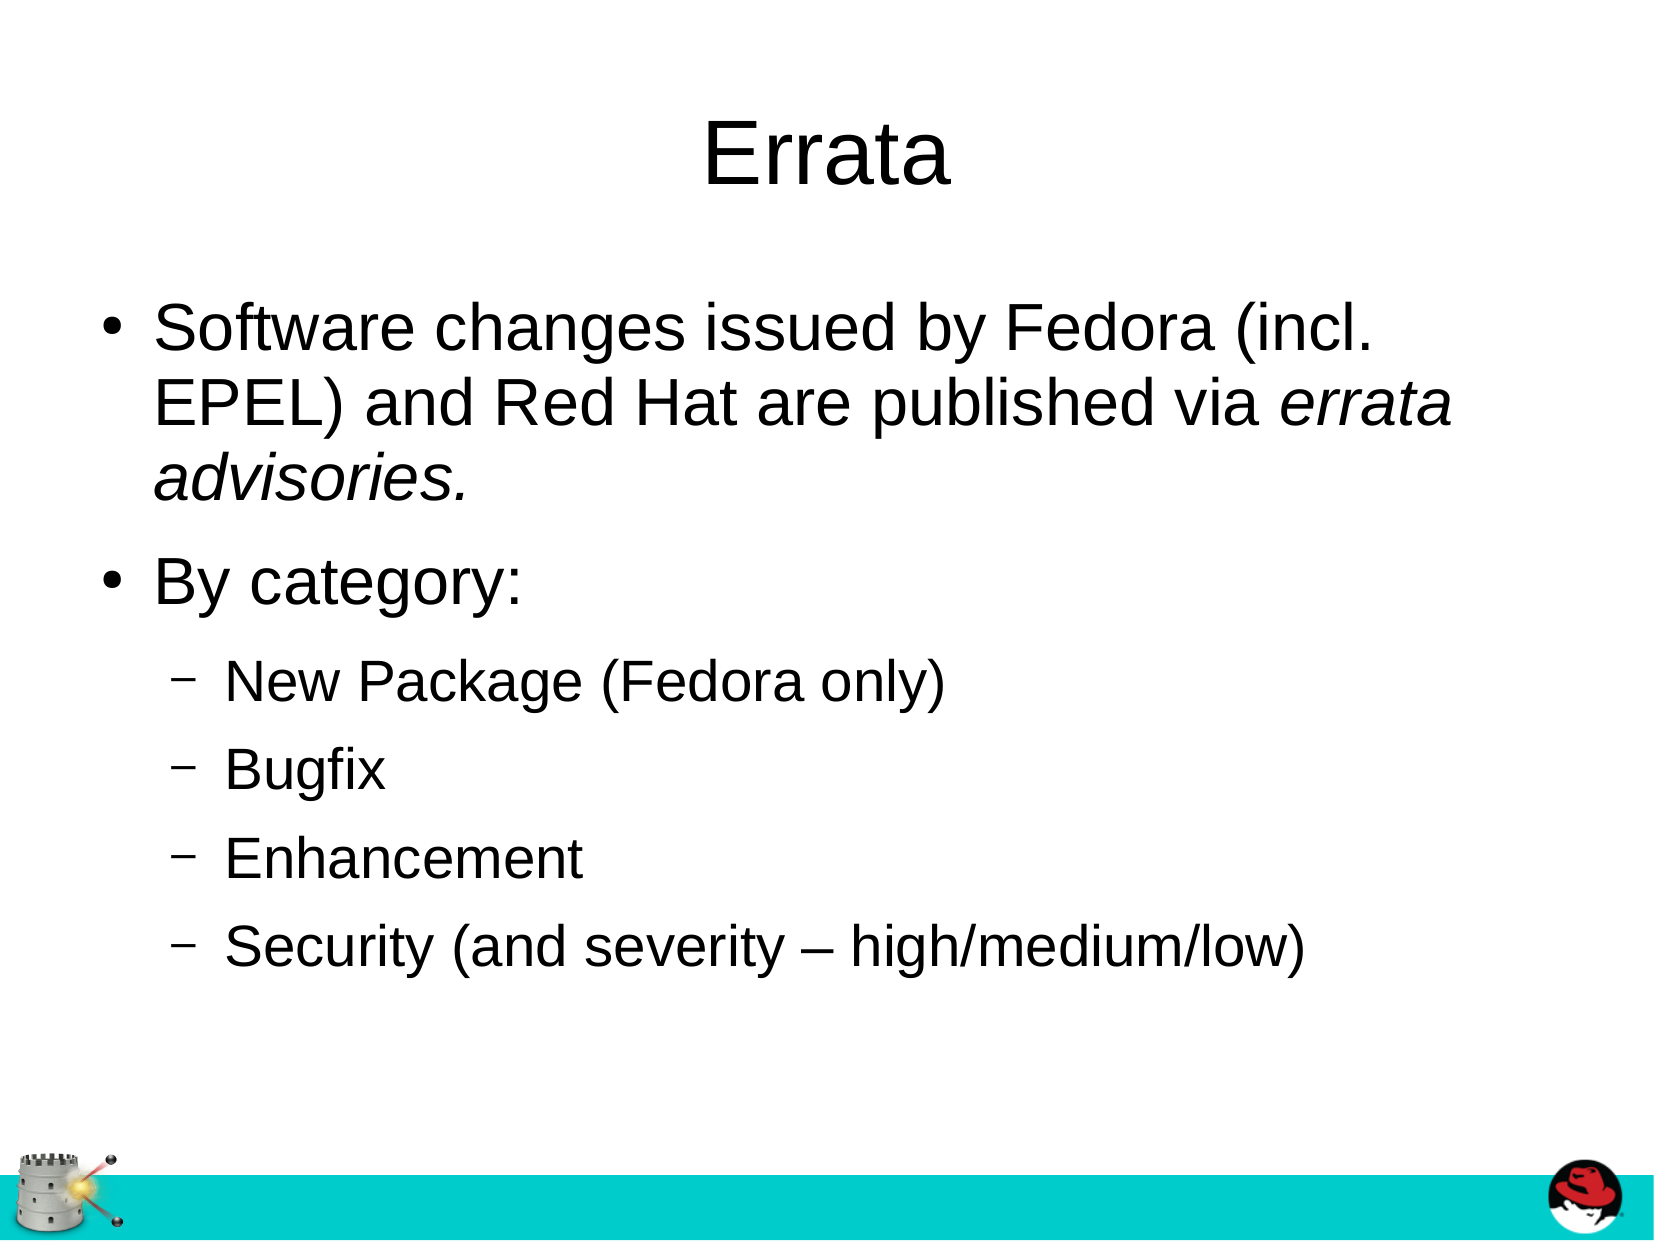

# Errata
Software changes issued by Fedora (incl. EPEL) and Red Hat are published via errata advisories.
By category:
New Package (Fedora only)
Bugfix
Enhancement
Security (and severity – high/medium/low)